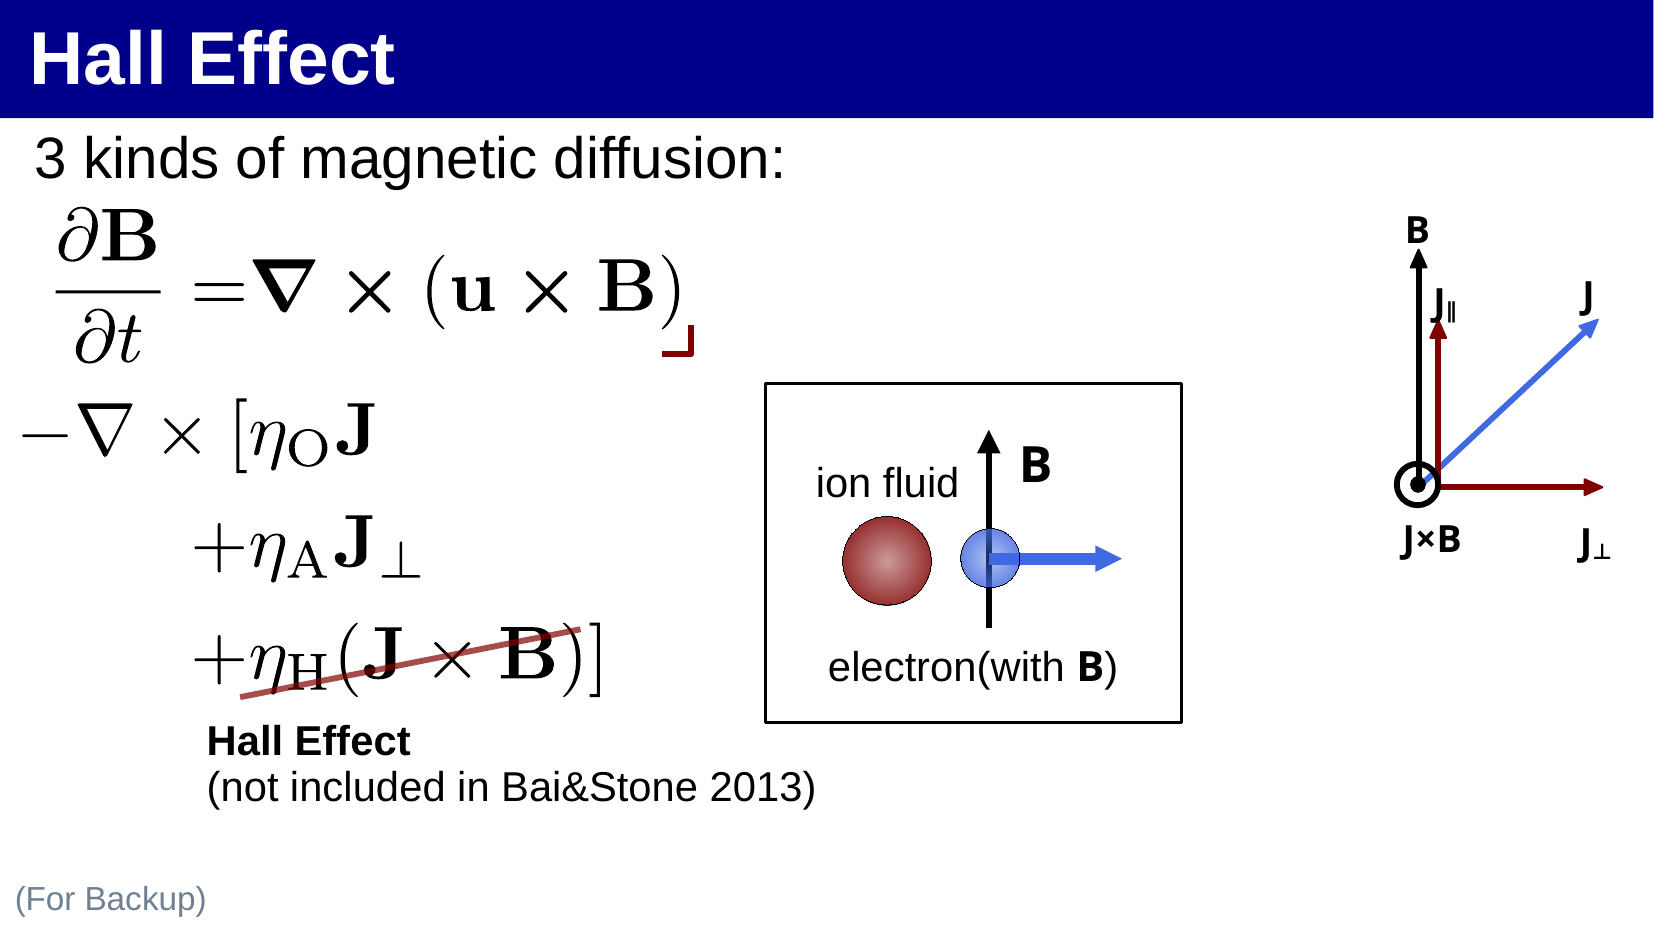

# Hall Effect
3 kinds of magnetic diffusion:
B
J
J∥
B
ion fluid
J×B
J⊥
electron(with B)
Hall Effect
(not included in Bai&Stone 2013)